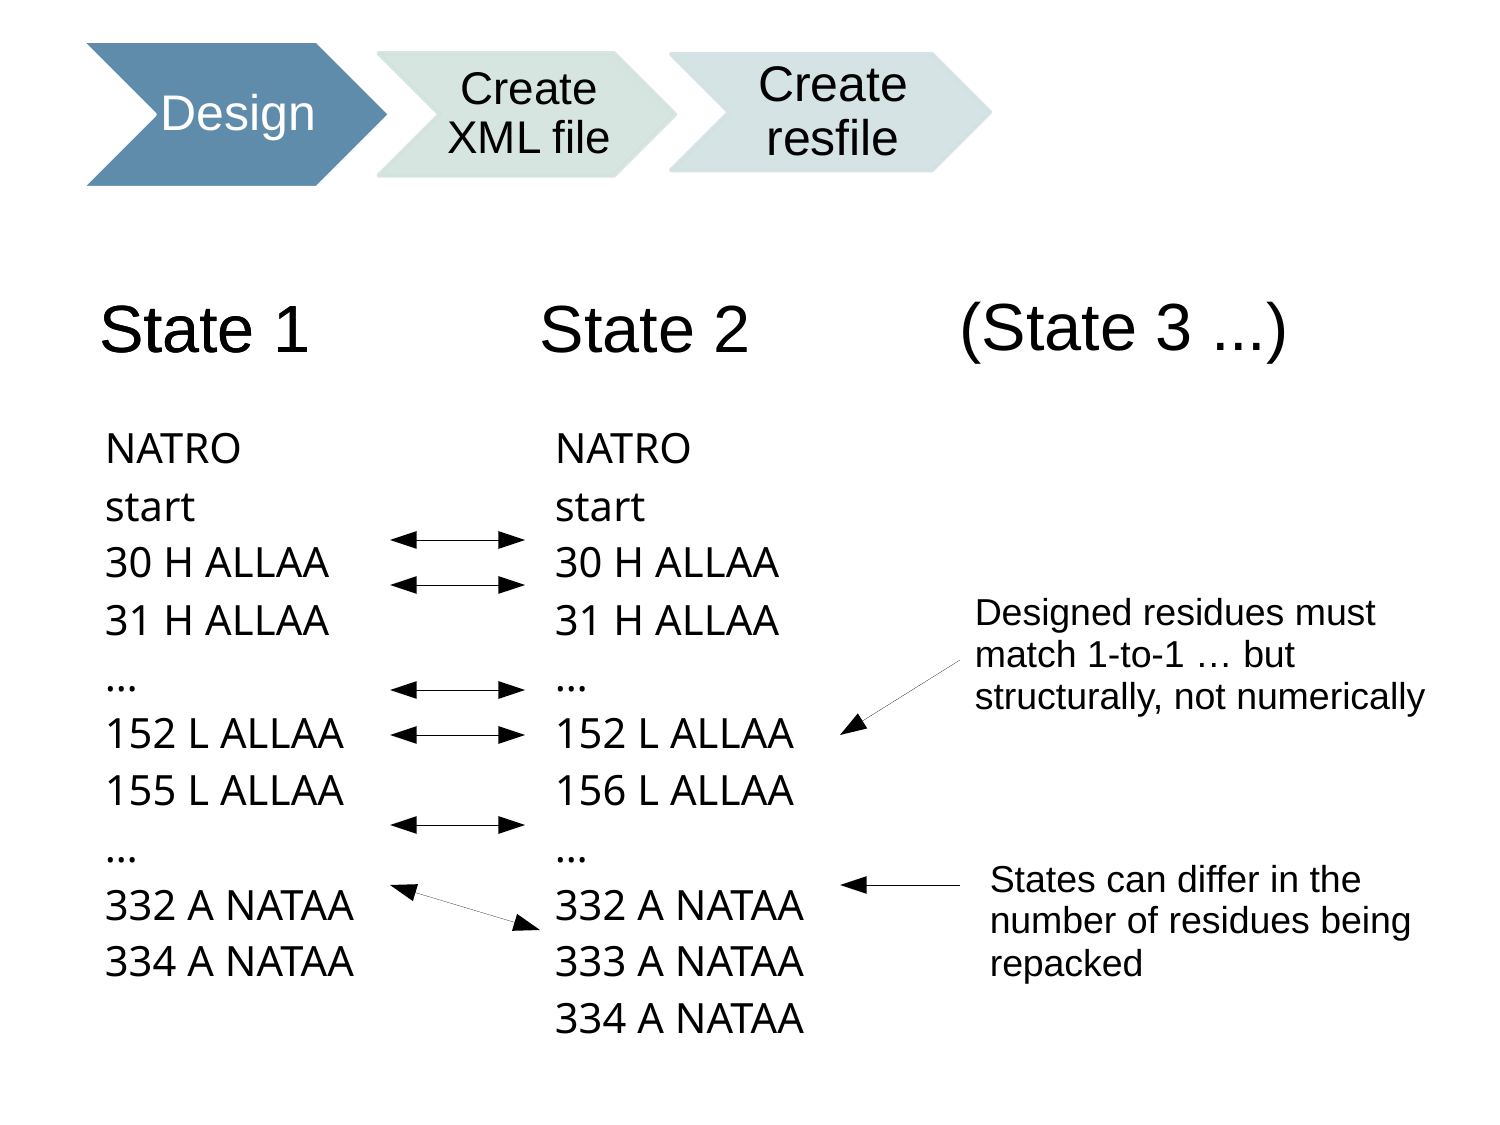

Design
Create XML file
Create resfile
(State 3 ...)
State 1
State 1
State 2
NATRO
start
30 H ALLAA
31 H ALLAA
…
152 L ALLAA
155 L ALLAA
…
332 A NATAA
334 A NATAA
NATRO
start
30 H ALLAA
31 H ALLAA
…
152 L ALLAA
156 L ALLAA
…
332 A NATAA
333 A NATAA
334 A NATAA
Designed residues must match 1-to-1 … but structurally, not numerically
States can differ in the number of residues being repacked